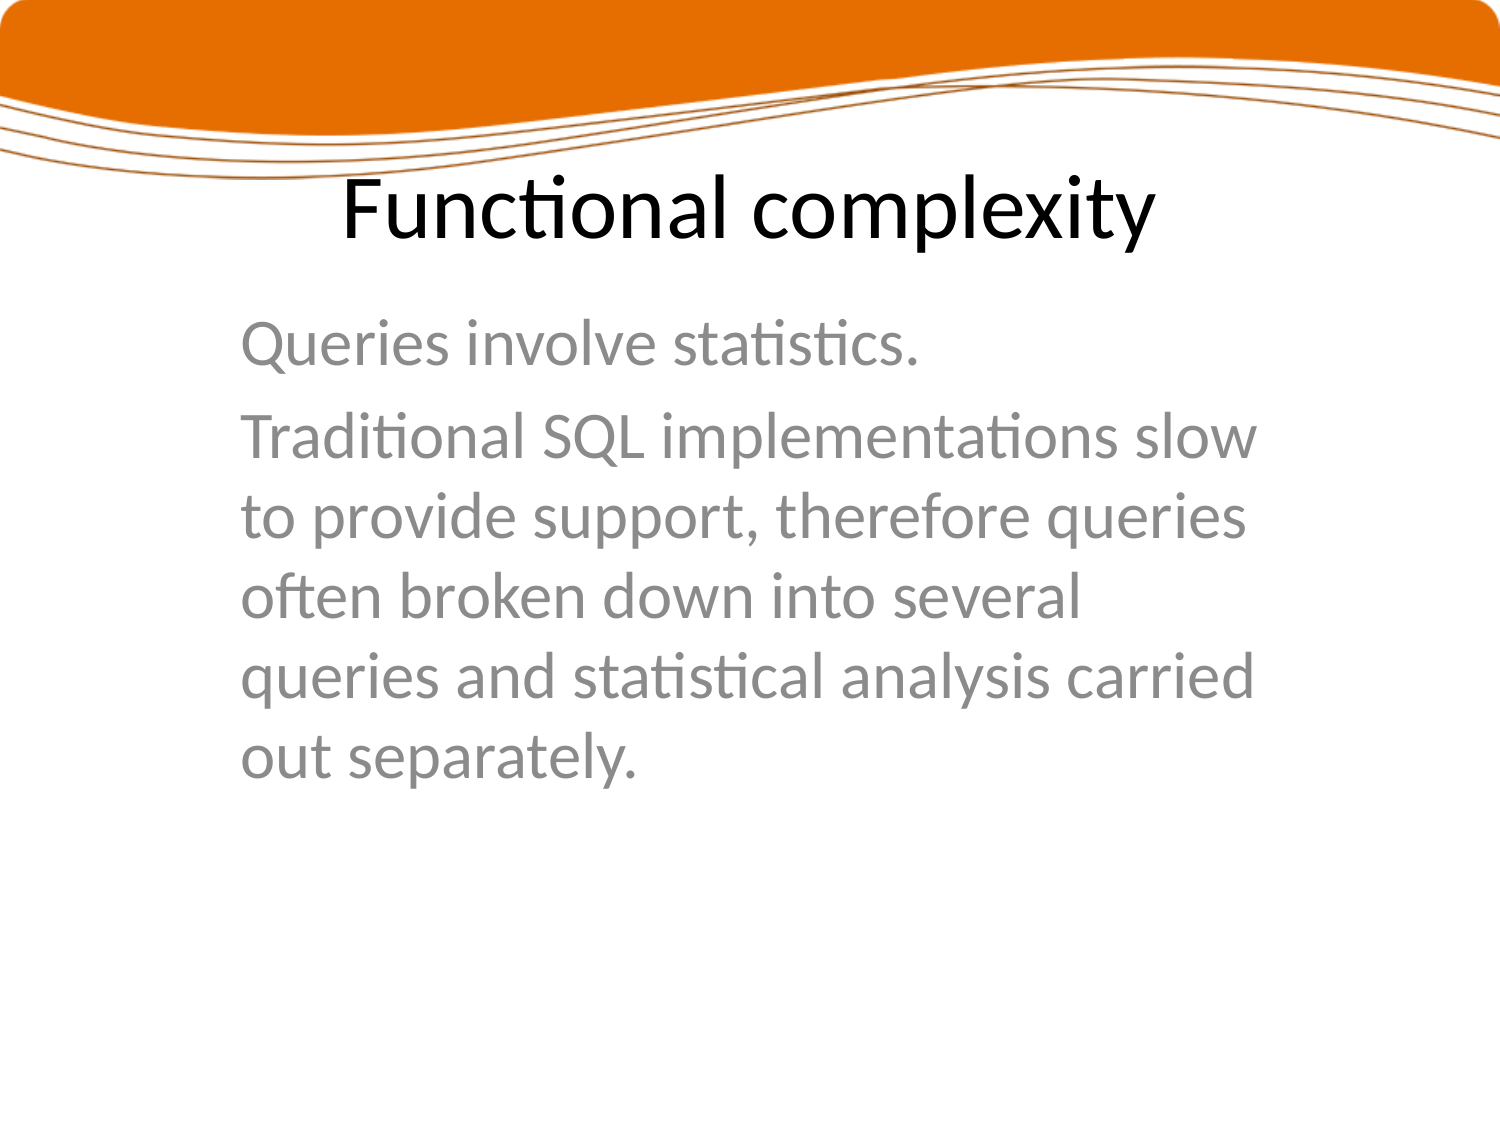

Functional complexity
# Queries involve statistics.
Traditional SQL implementations slow to provide support, therefore queries often broken down into several queries and statistical analysis carried out separately.